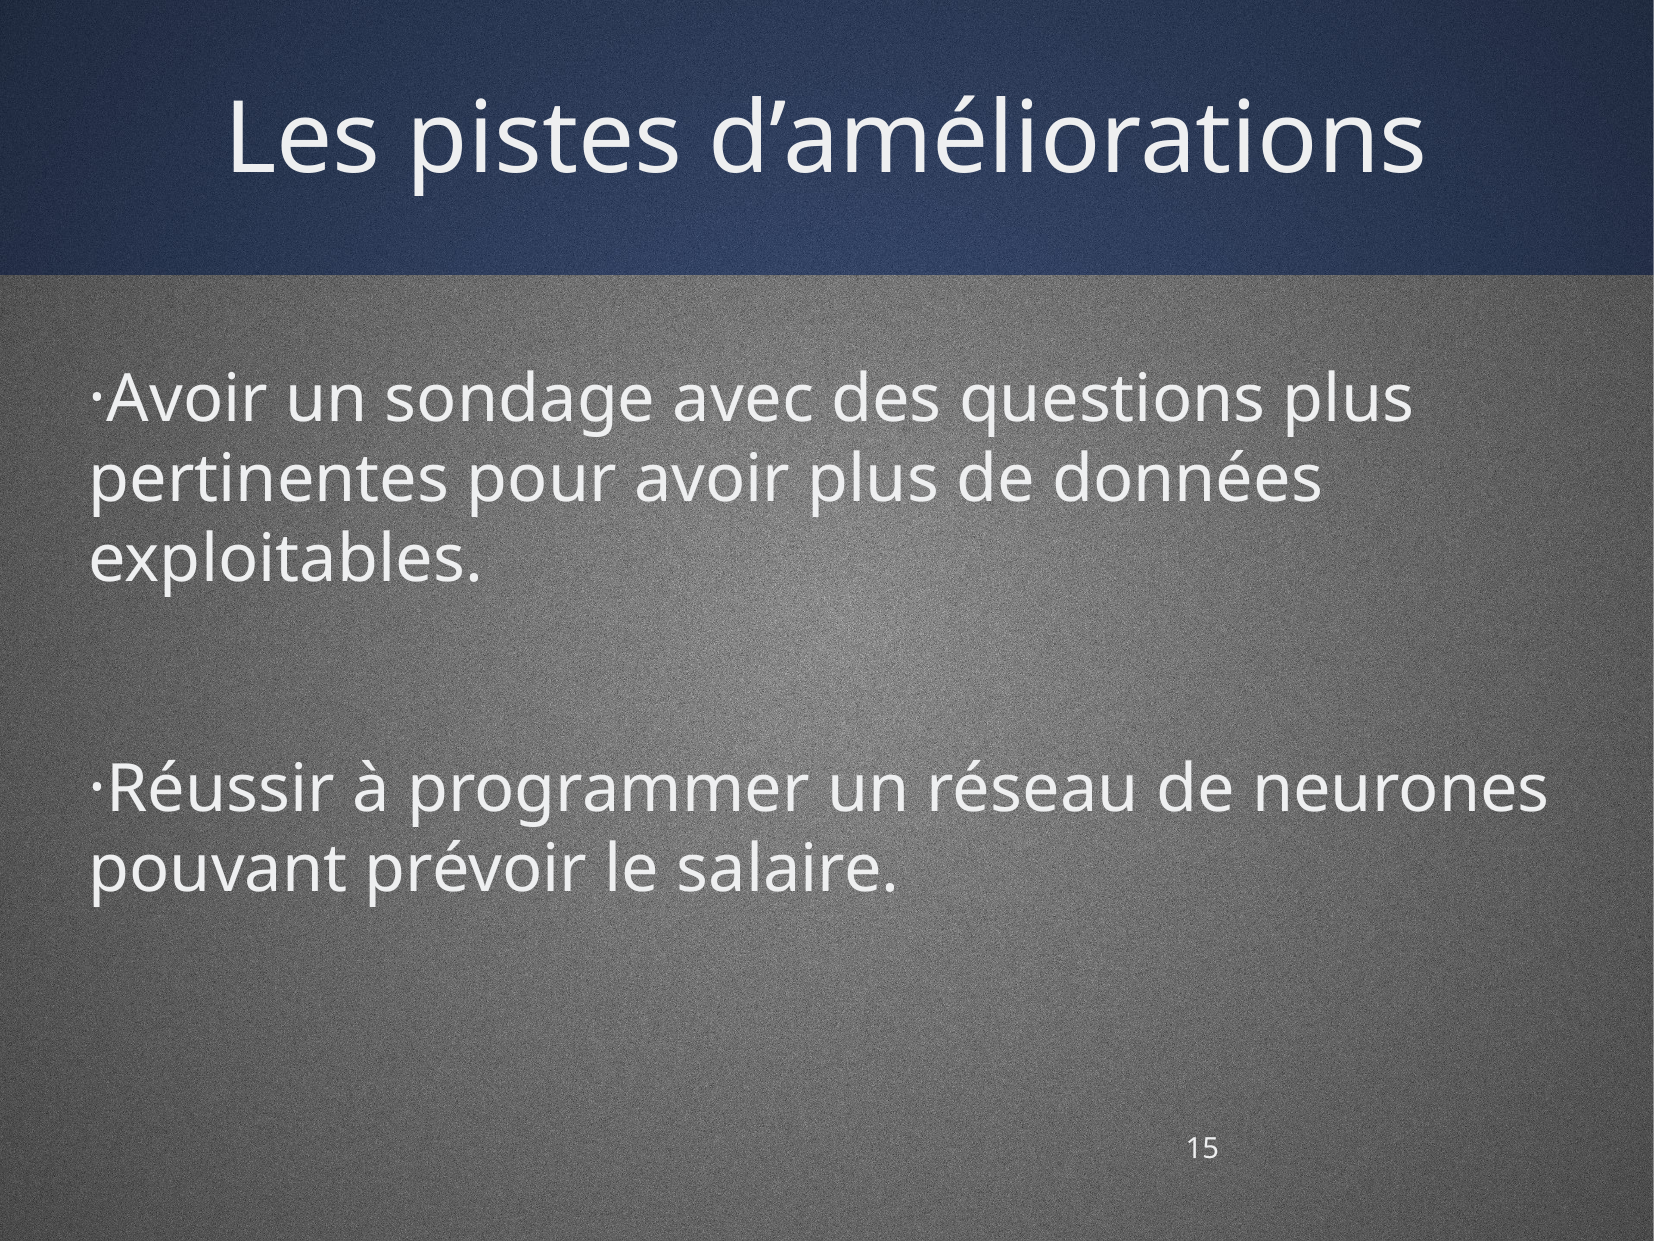

# Les pistes d’améliorations
Avoir un sondage avec des questions plus pertinentes pour avoir plus de données exploitables.
Réussir à programmer un réseau de neurones pouvant prévoir le salaire.